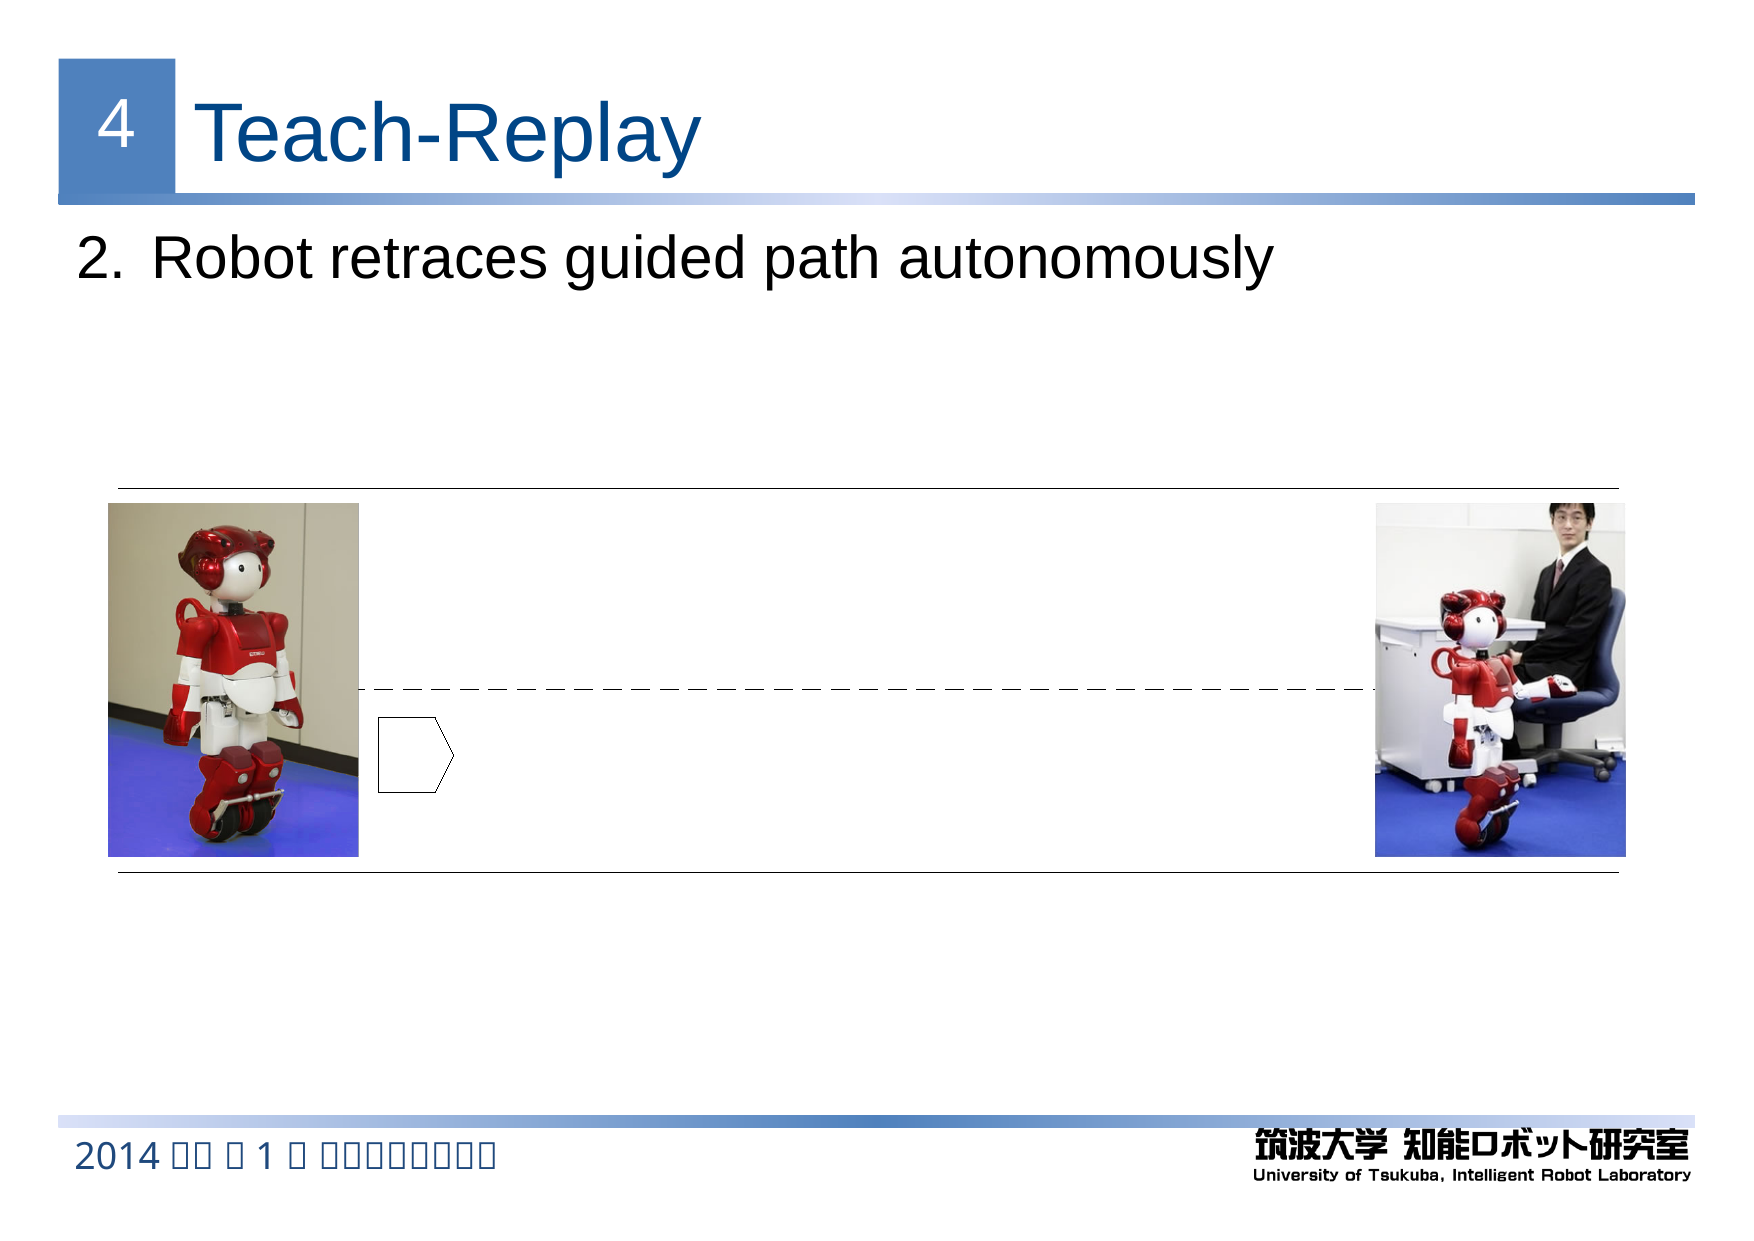

# Teach-Replay
Robot retraces guided path autonomously